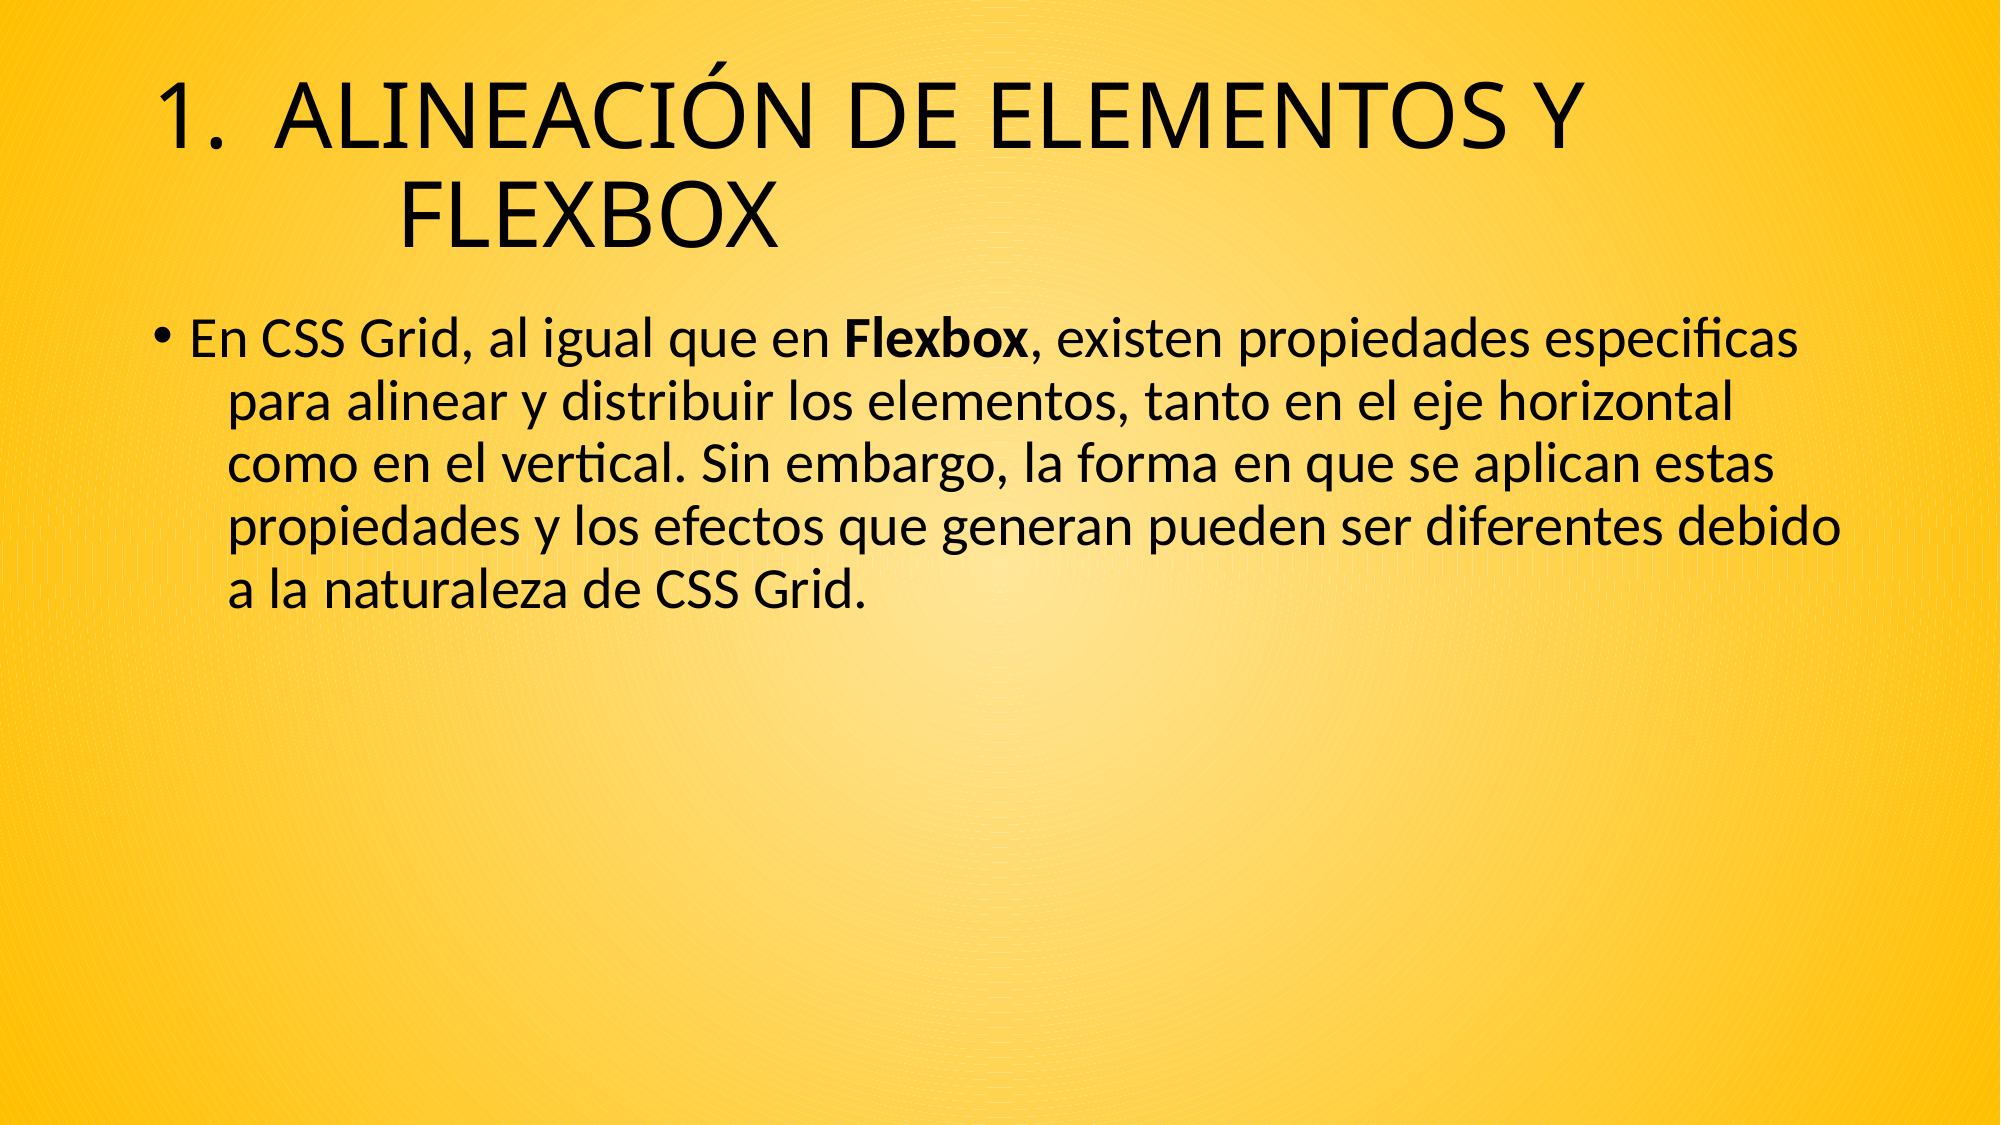

# ALINEACIÓN DE ELEMENTOS Y FLEXBOX
En CSS Grid, al igual que en Flexbox, existen propiedades especificas para alinear y distribuir los elementos, tanto en el eje horizontal como en el vertical. Sin embargo, la forma en que se aplican estas propiedades y los efectos que generan pueden ser diferentes debido a la naturaleza de CSS Grid.